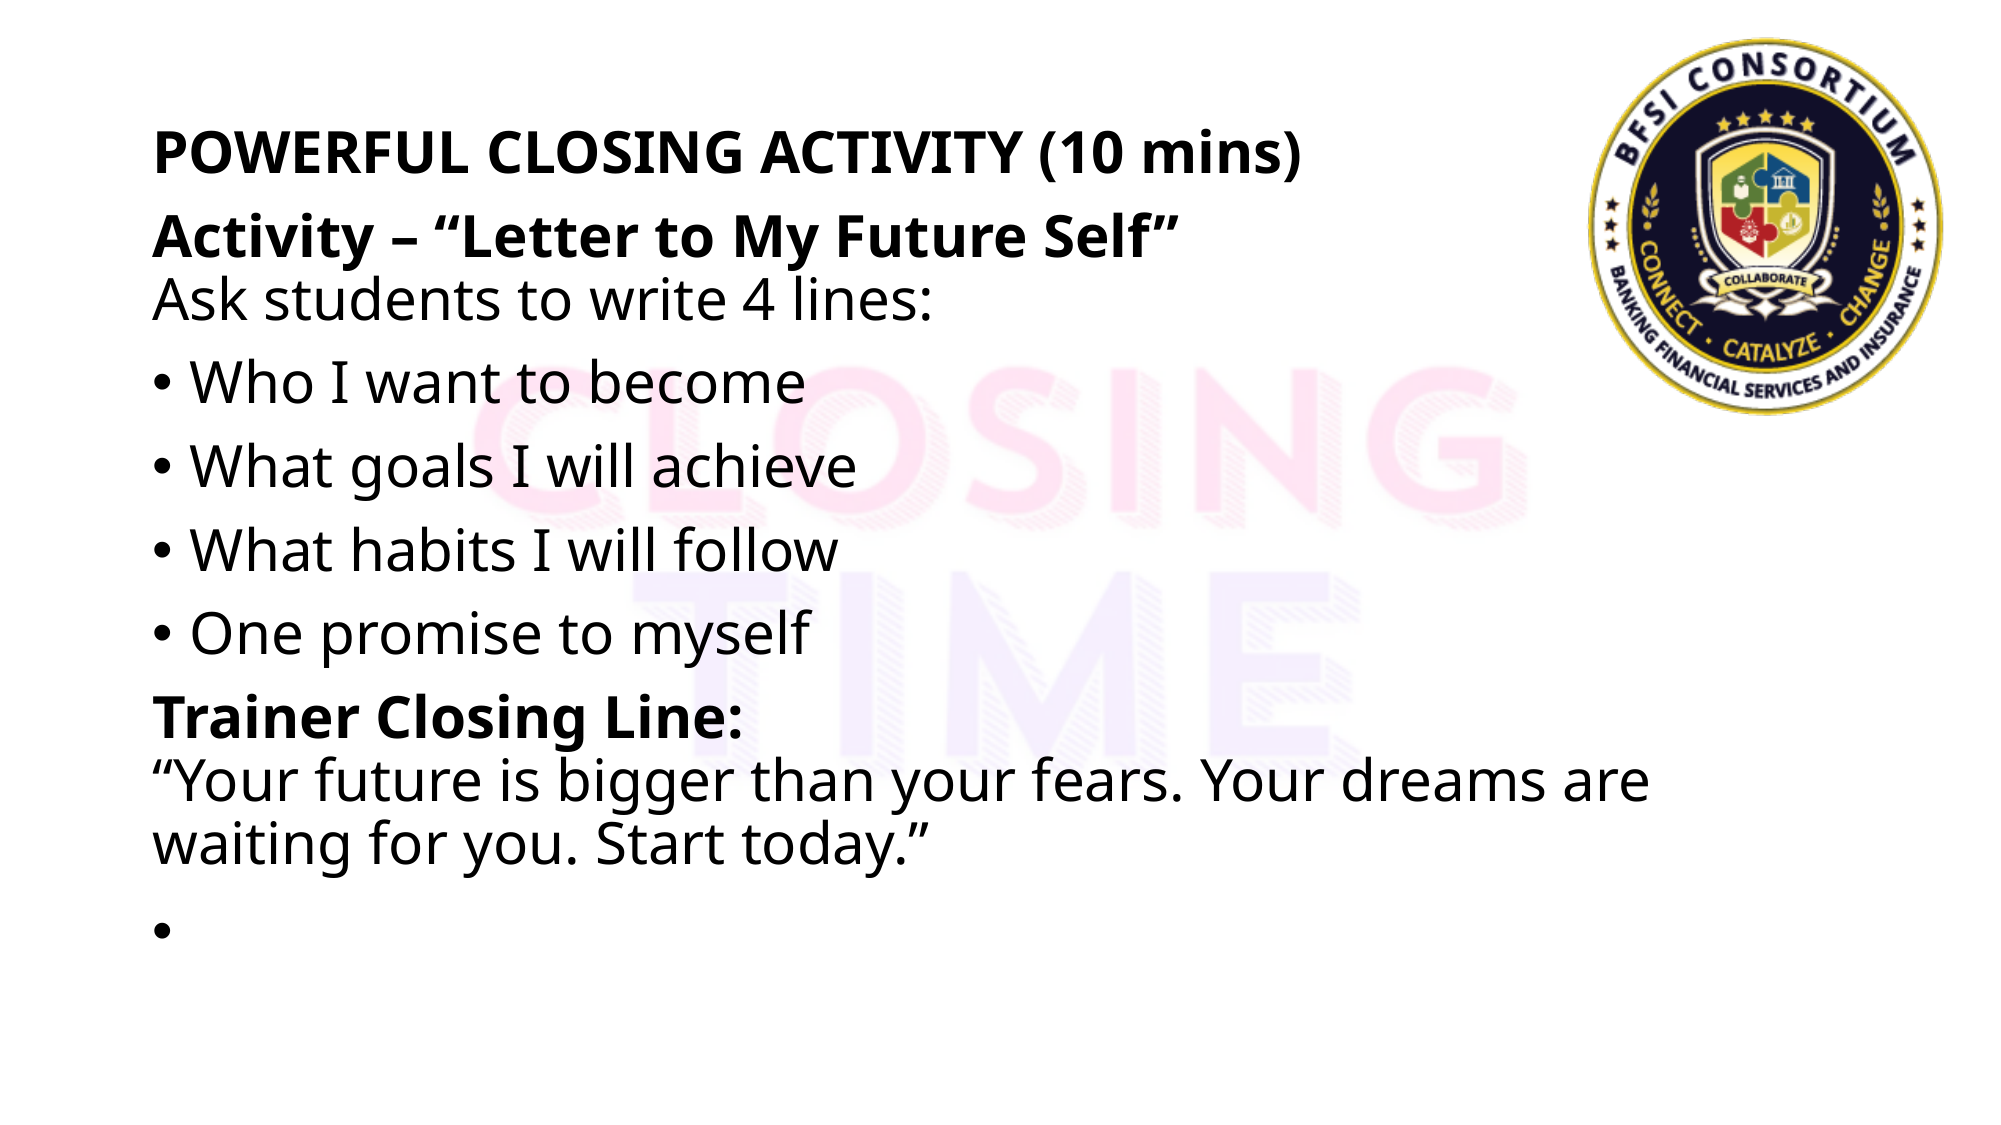

# POWERFUL CLOSING ACTIVITY (10 mins)
Activity – “Letter to My Future Self”
Ask students to write 4 lines:
Who I want to become
What goals I will achieve
What habits I will follow
One promise to myself
Trainer Closing Line:
“Your future is bigger than your fears. Your dreams are waiting for you. Start today.”